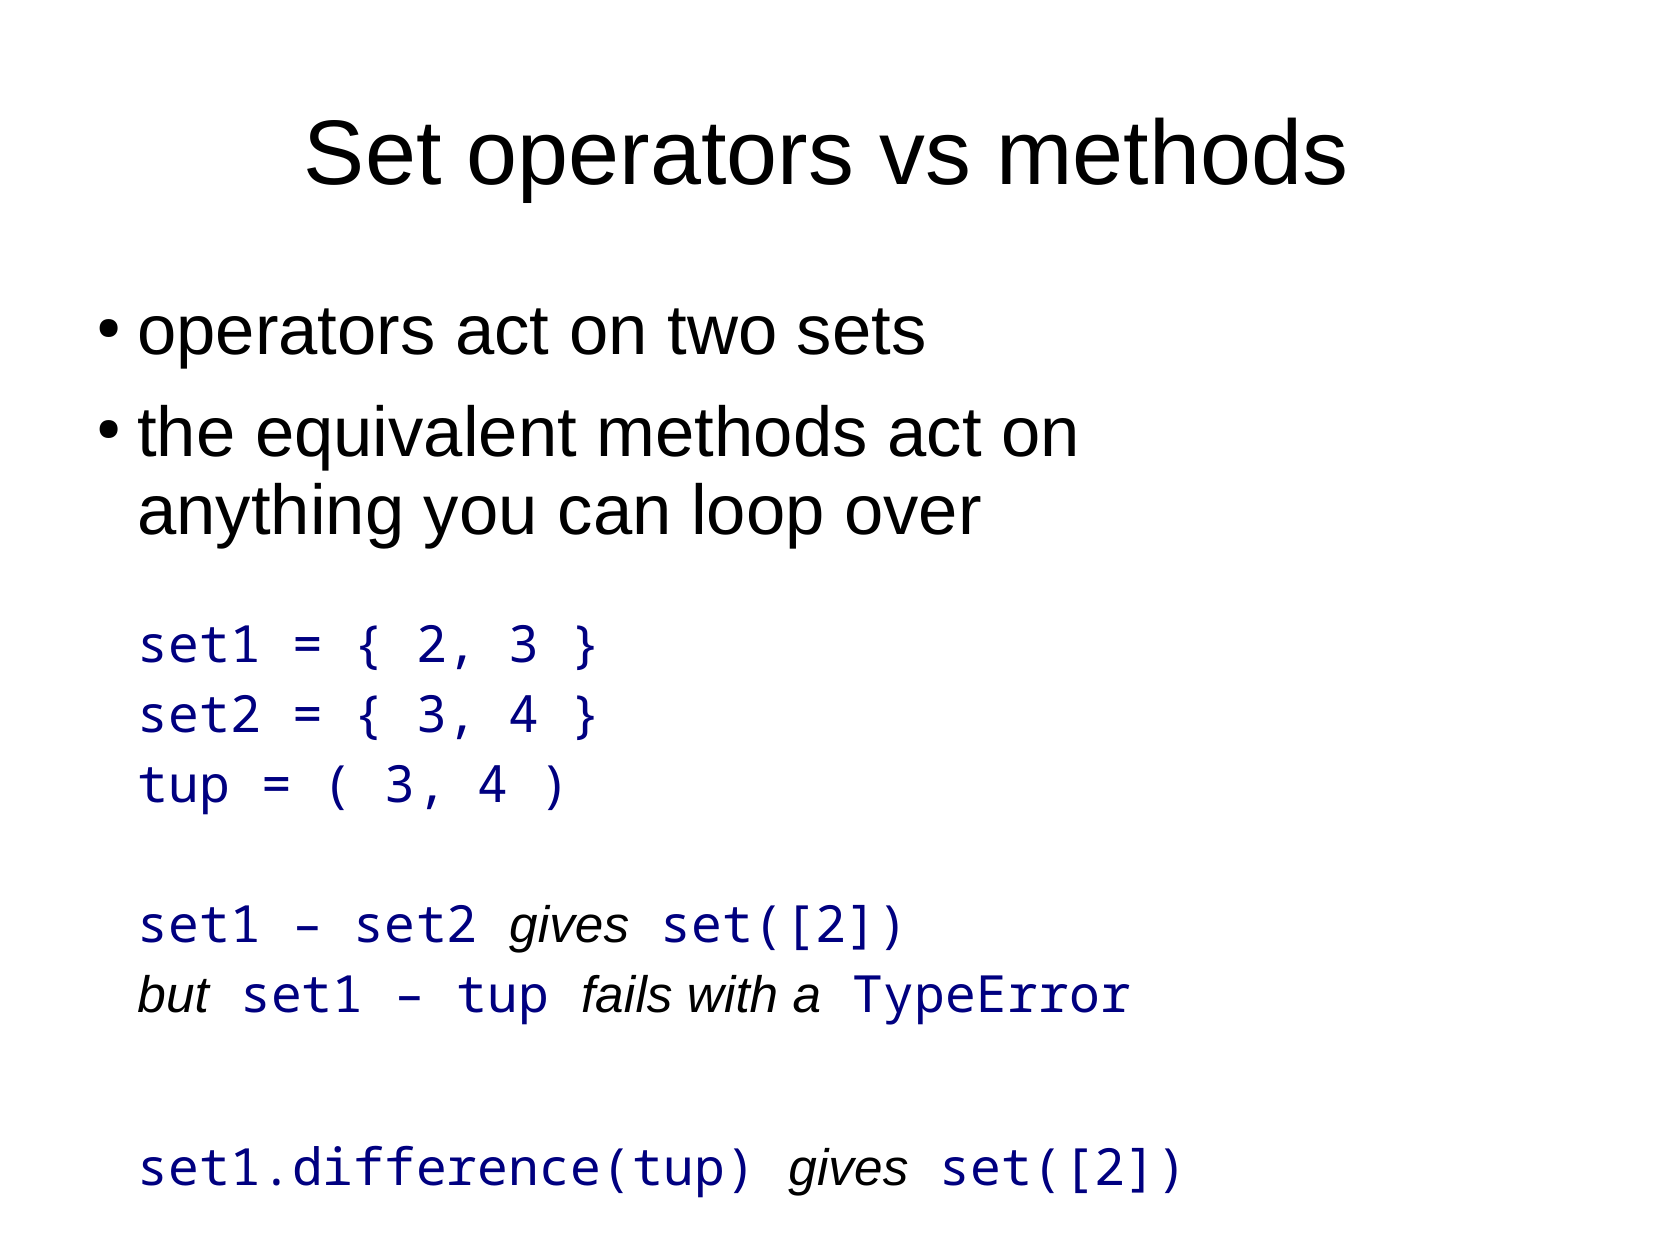

# Set operators vs methods
operators act on two sets
the equivalent methods act on
anything you can loop over
set1 = { 2, 3 }
set2 = { 3, 4 }
tup = ( 3, 4 )
set1 – set2 gives set([2])
but set1 – tup fails with a TypeError
set1.difference(tup) gives set([2])